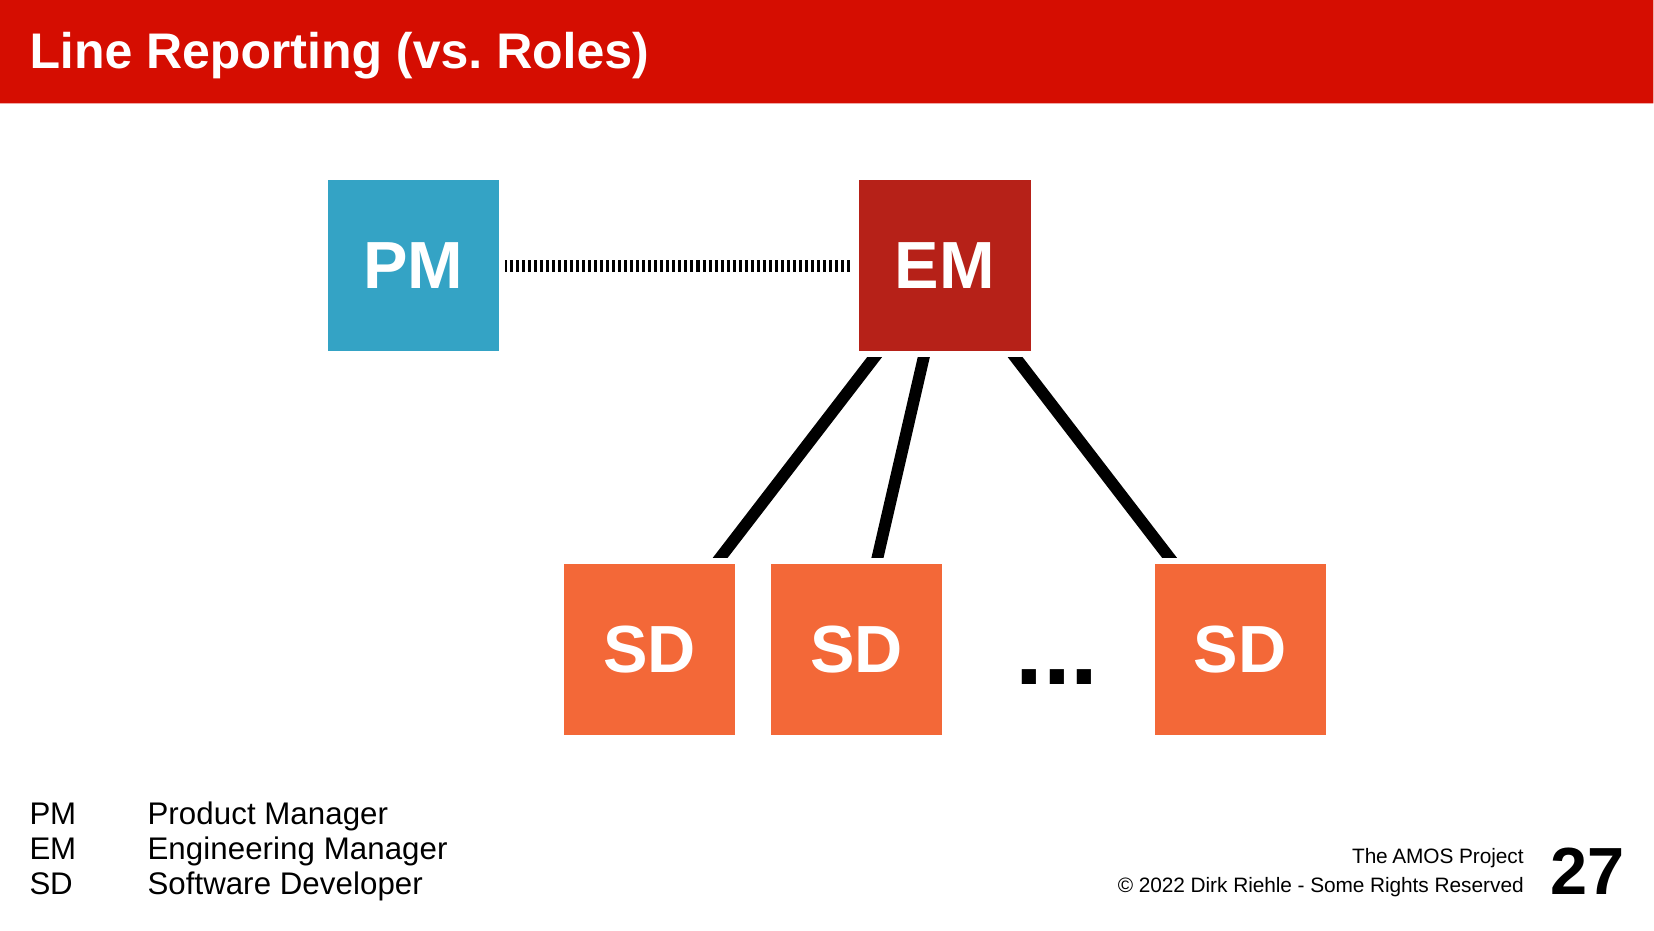

# Line Reporting (vs. Roles)
PM
PM
EM
SD
SD
SD
SD
...
SD
SD
PM	Product Manager
EM	Engineering Manager
SD	Software Developer
The AMOS Project
27
© 2022 Dirk Riehle - Some Rights Reserved